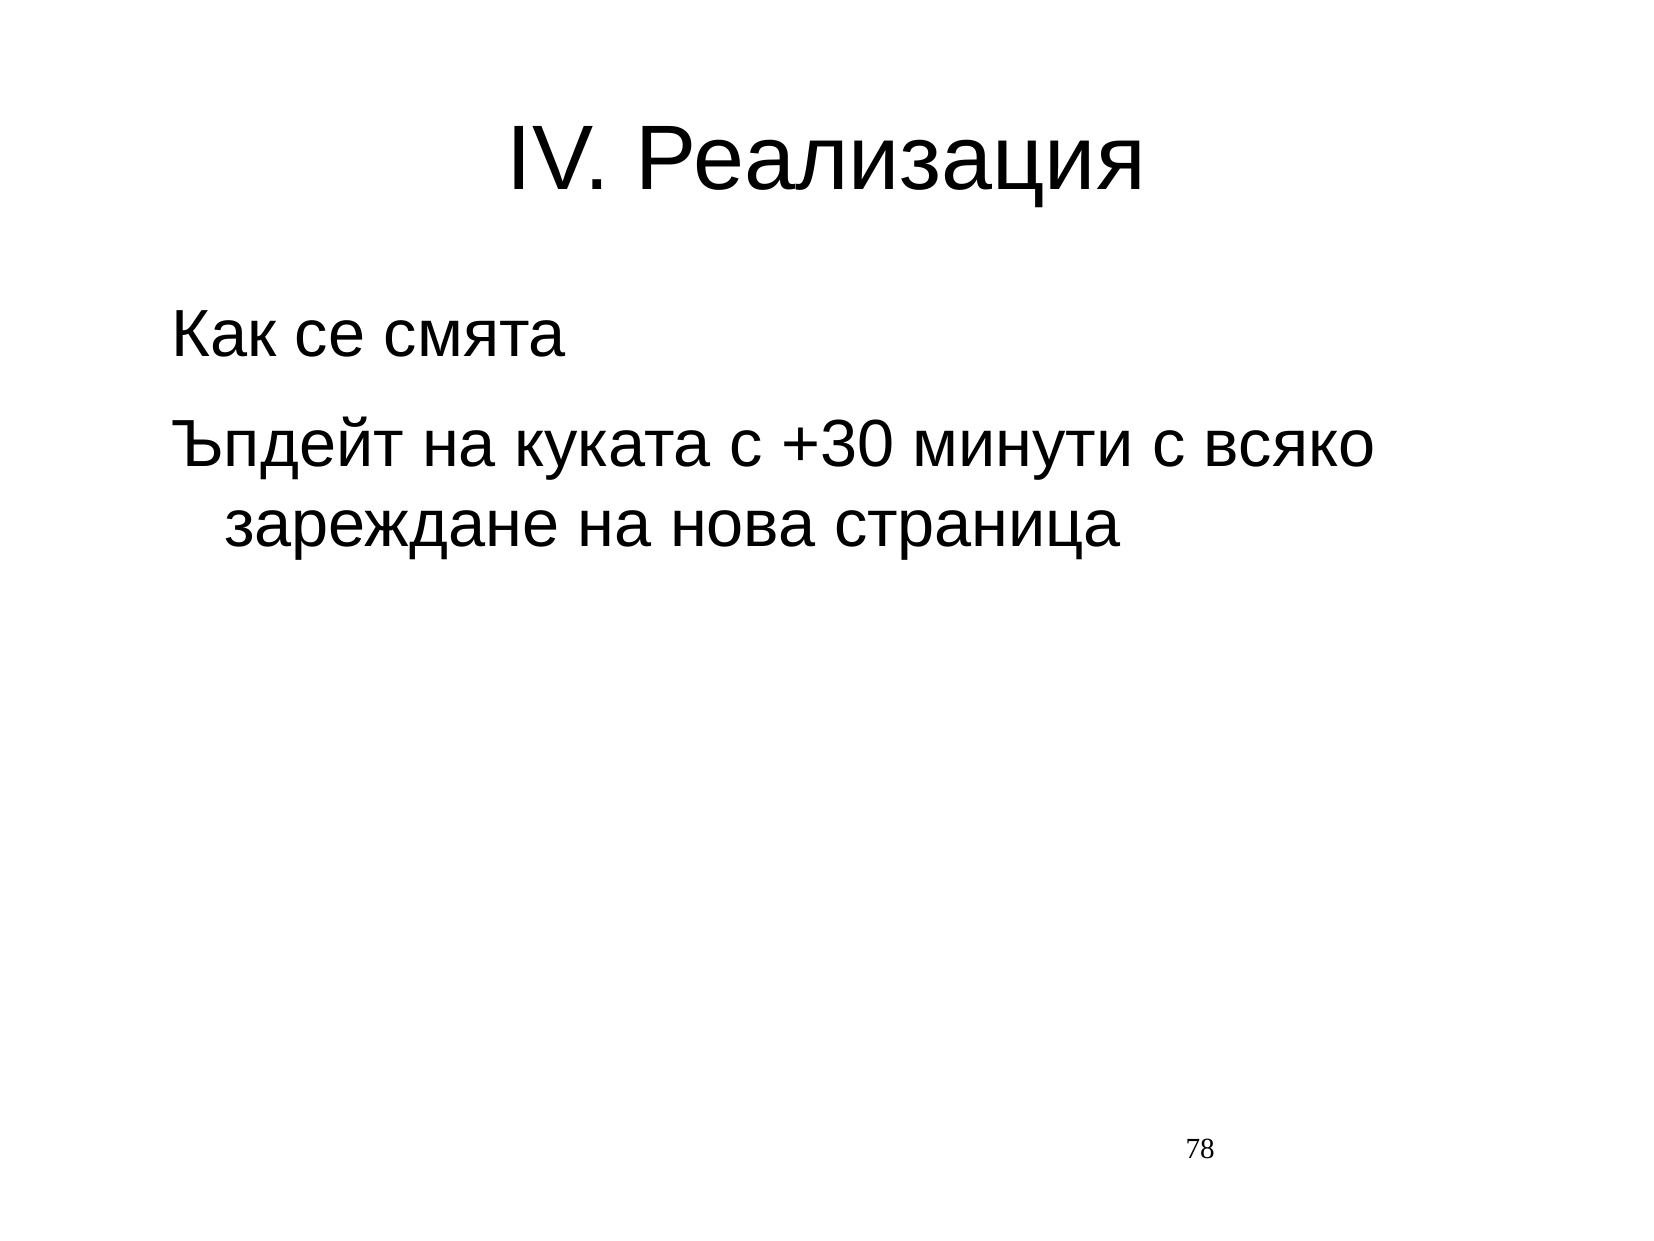

# IV. Реализация
Как се смята
Ъпдейт на куката с +30 минути с всяко зареждане на нова страница